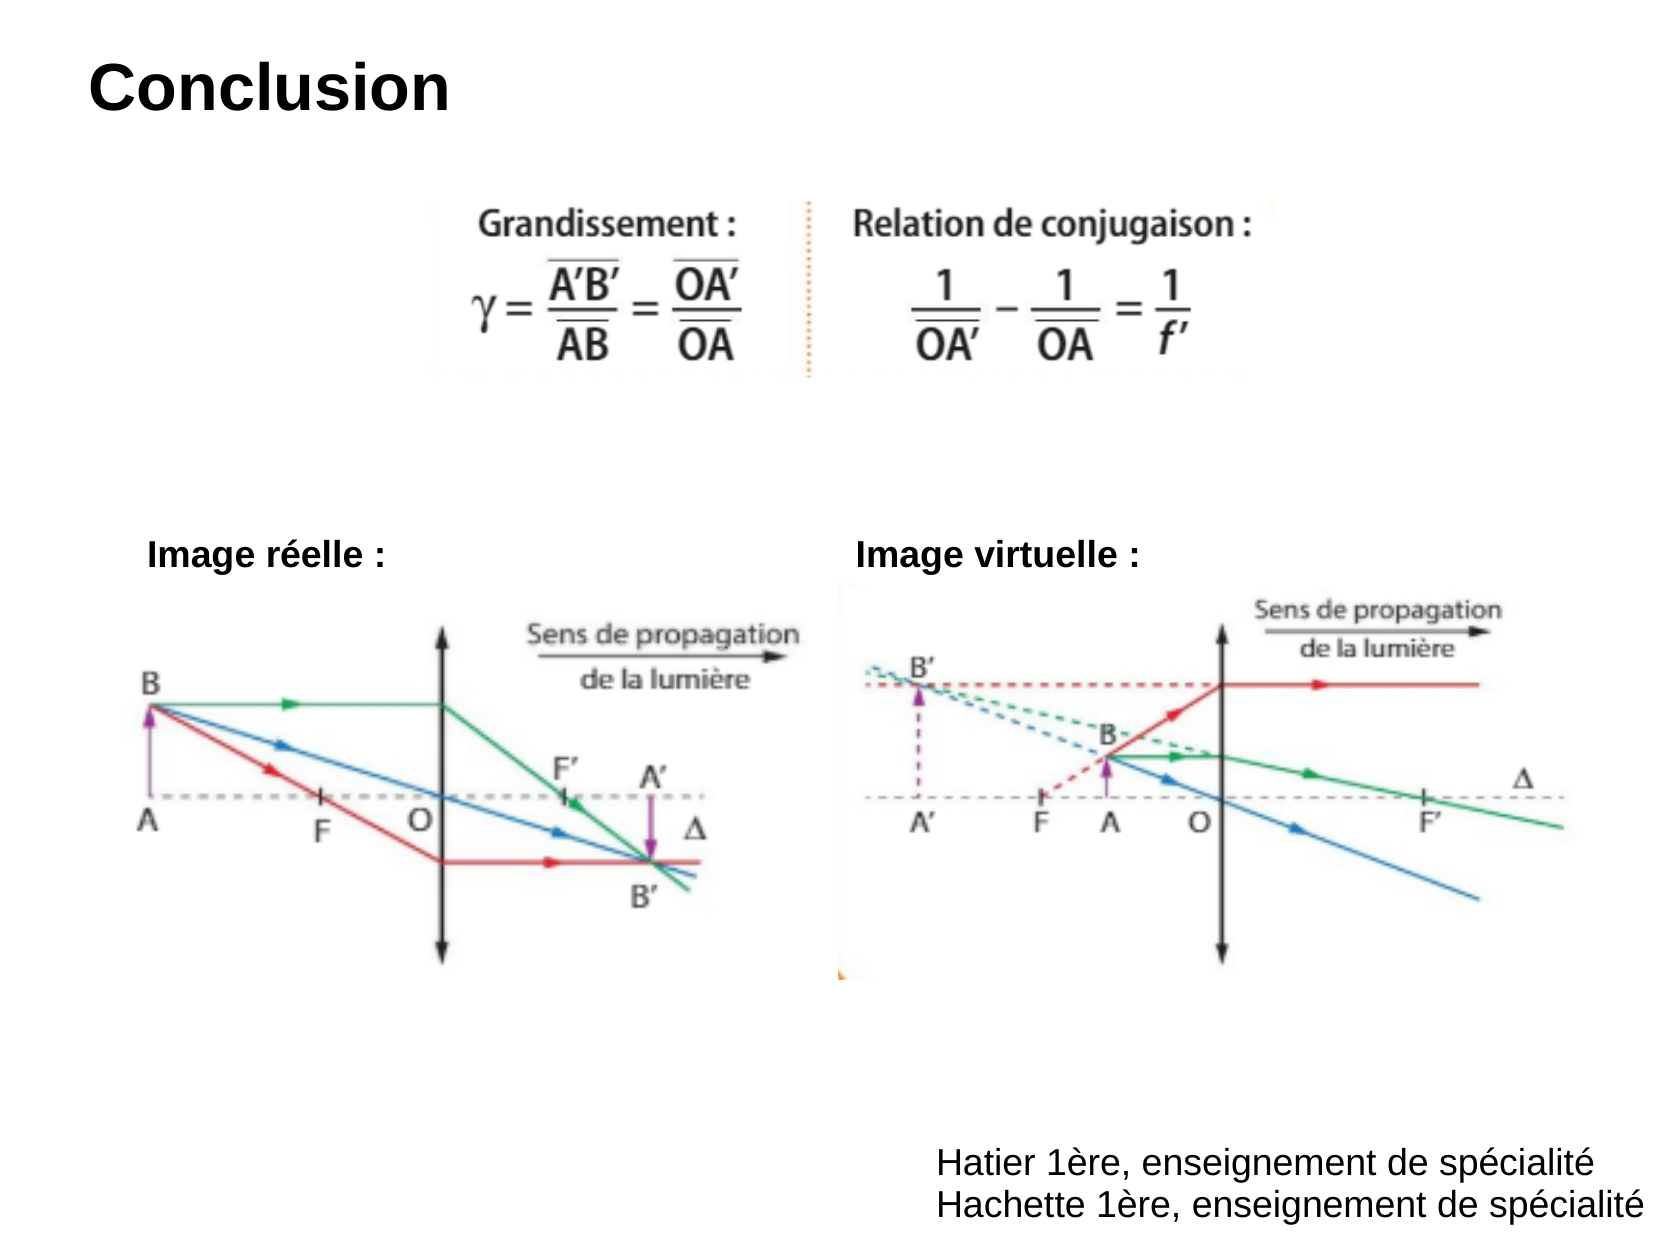

Conclusion
Image réelle :
Image virtuelle :
Hatier 1ère, enseignement de spécialité
Hachette 1ère, enseignement de spécialité